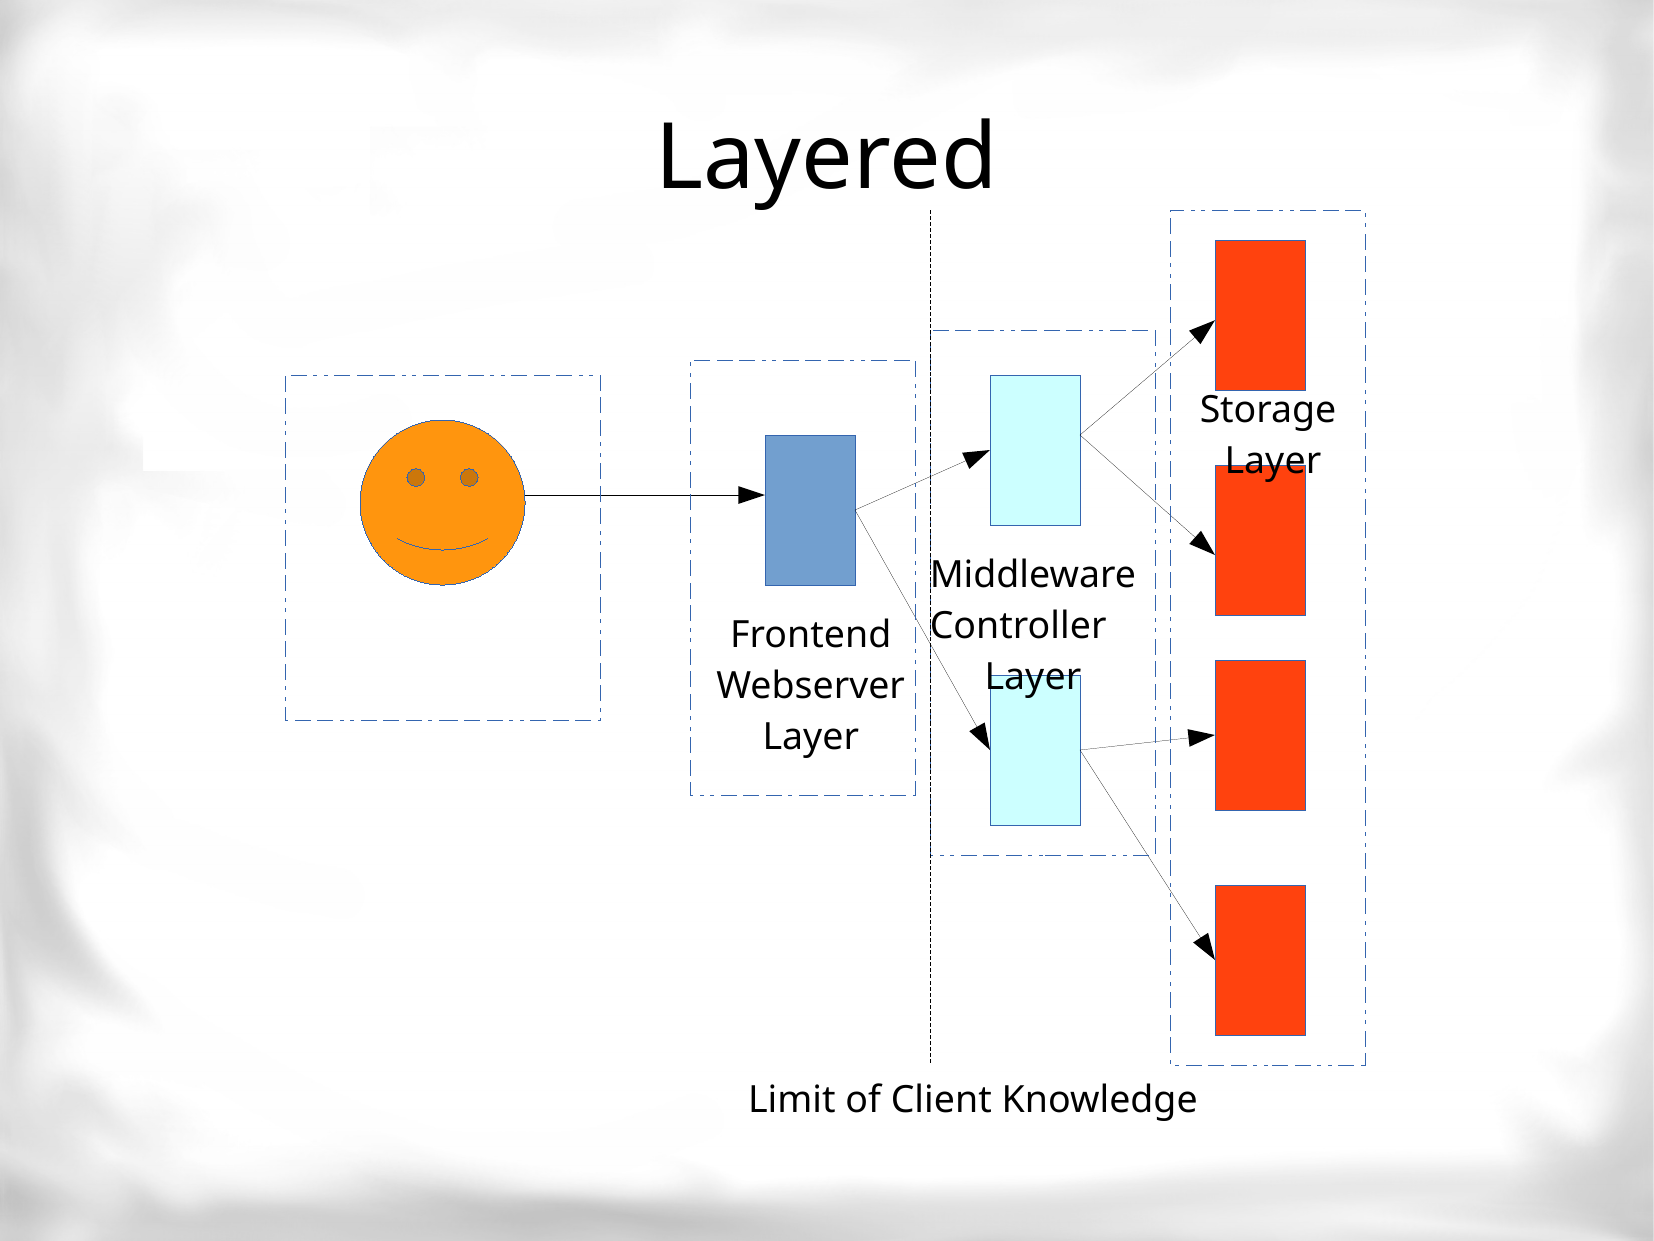

# Layered
Storage
Layer
Middleware
Controller
Layer
Frontend
Webserver
Layer
Limit of Client Knowledge